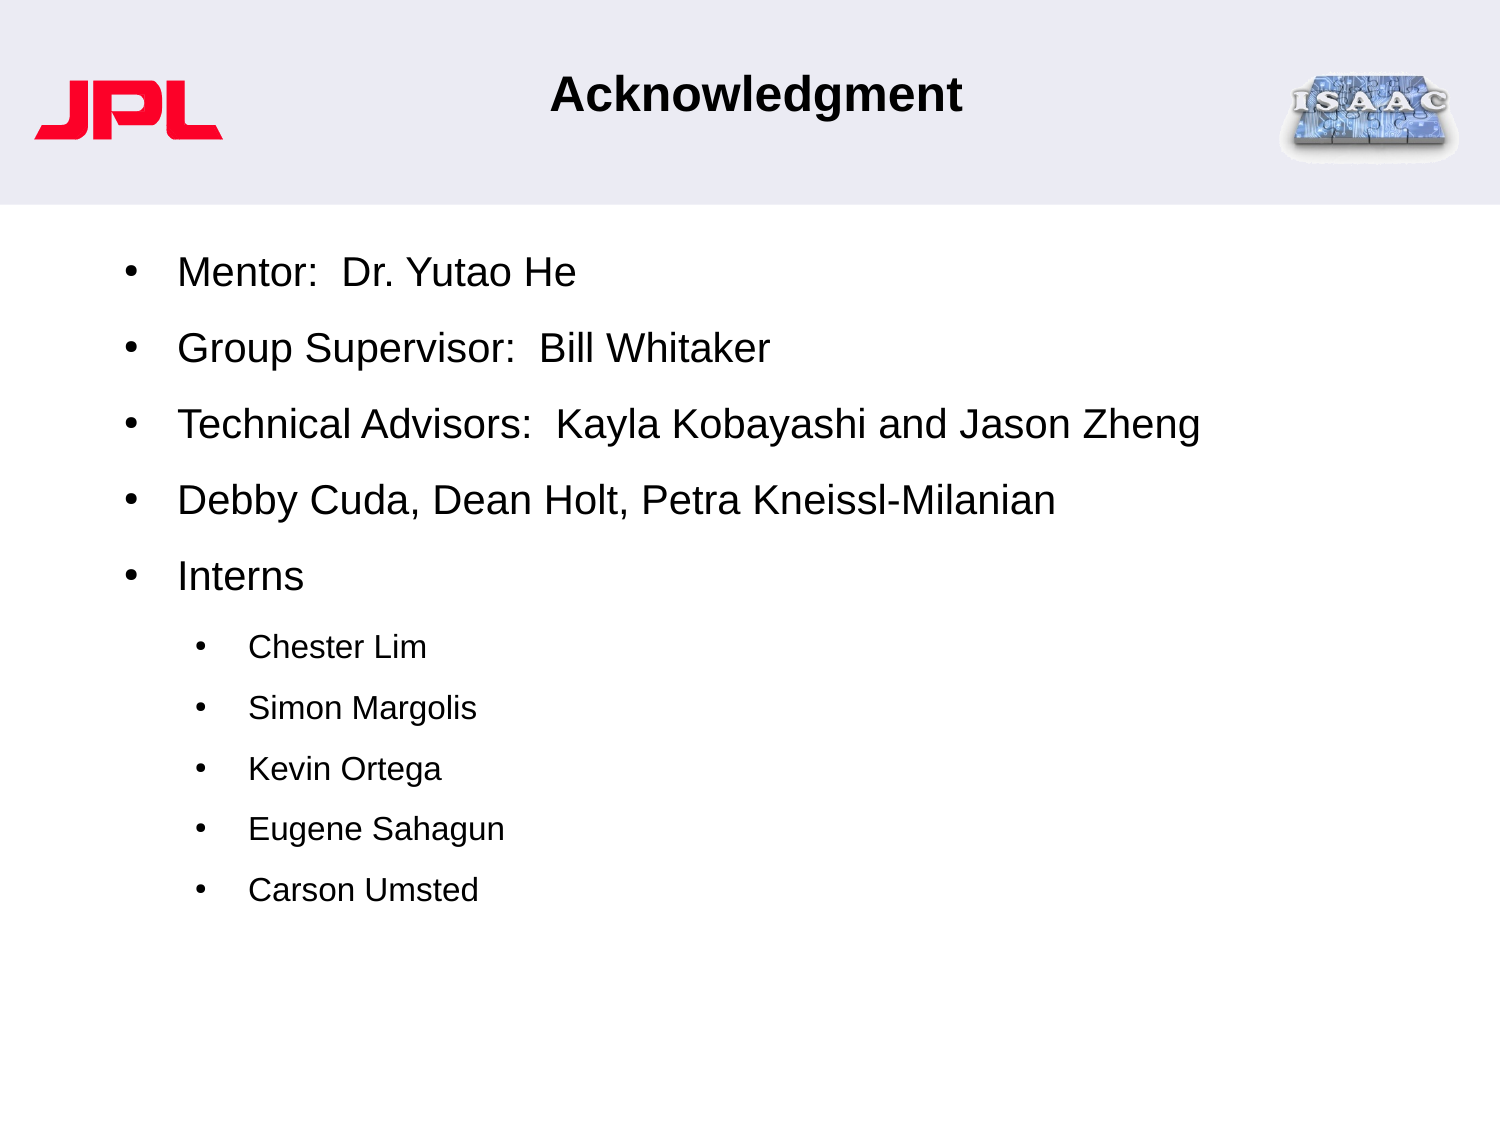

# Acknowledgment
Mentor: Dr. Yutao He
Group Supervisor: Bill Whitaker
Technical Advisors: Kayla Kobayashi and Jason Zheng
Debby Cuda, Dean Holt, Petra Kneissl-Milanian
Interns
Chester Lim
Simon Margolis
Kevin Ortega
Eugene Sahagun
Carson Umsted